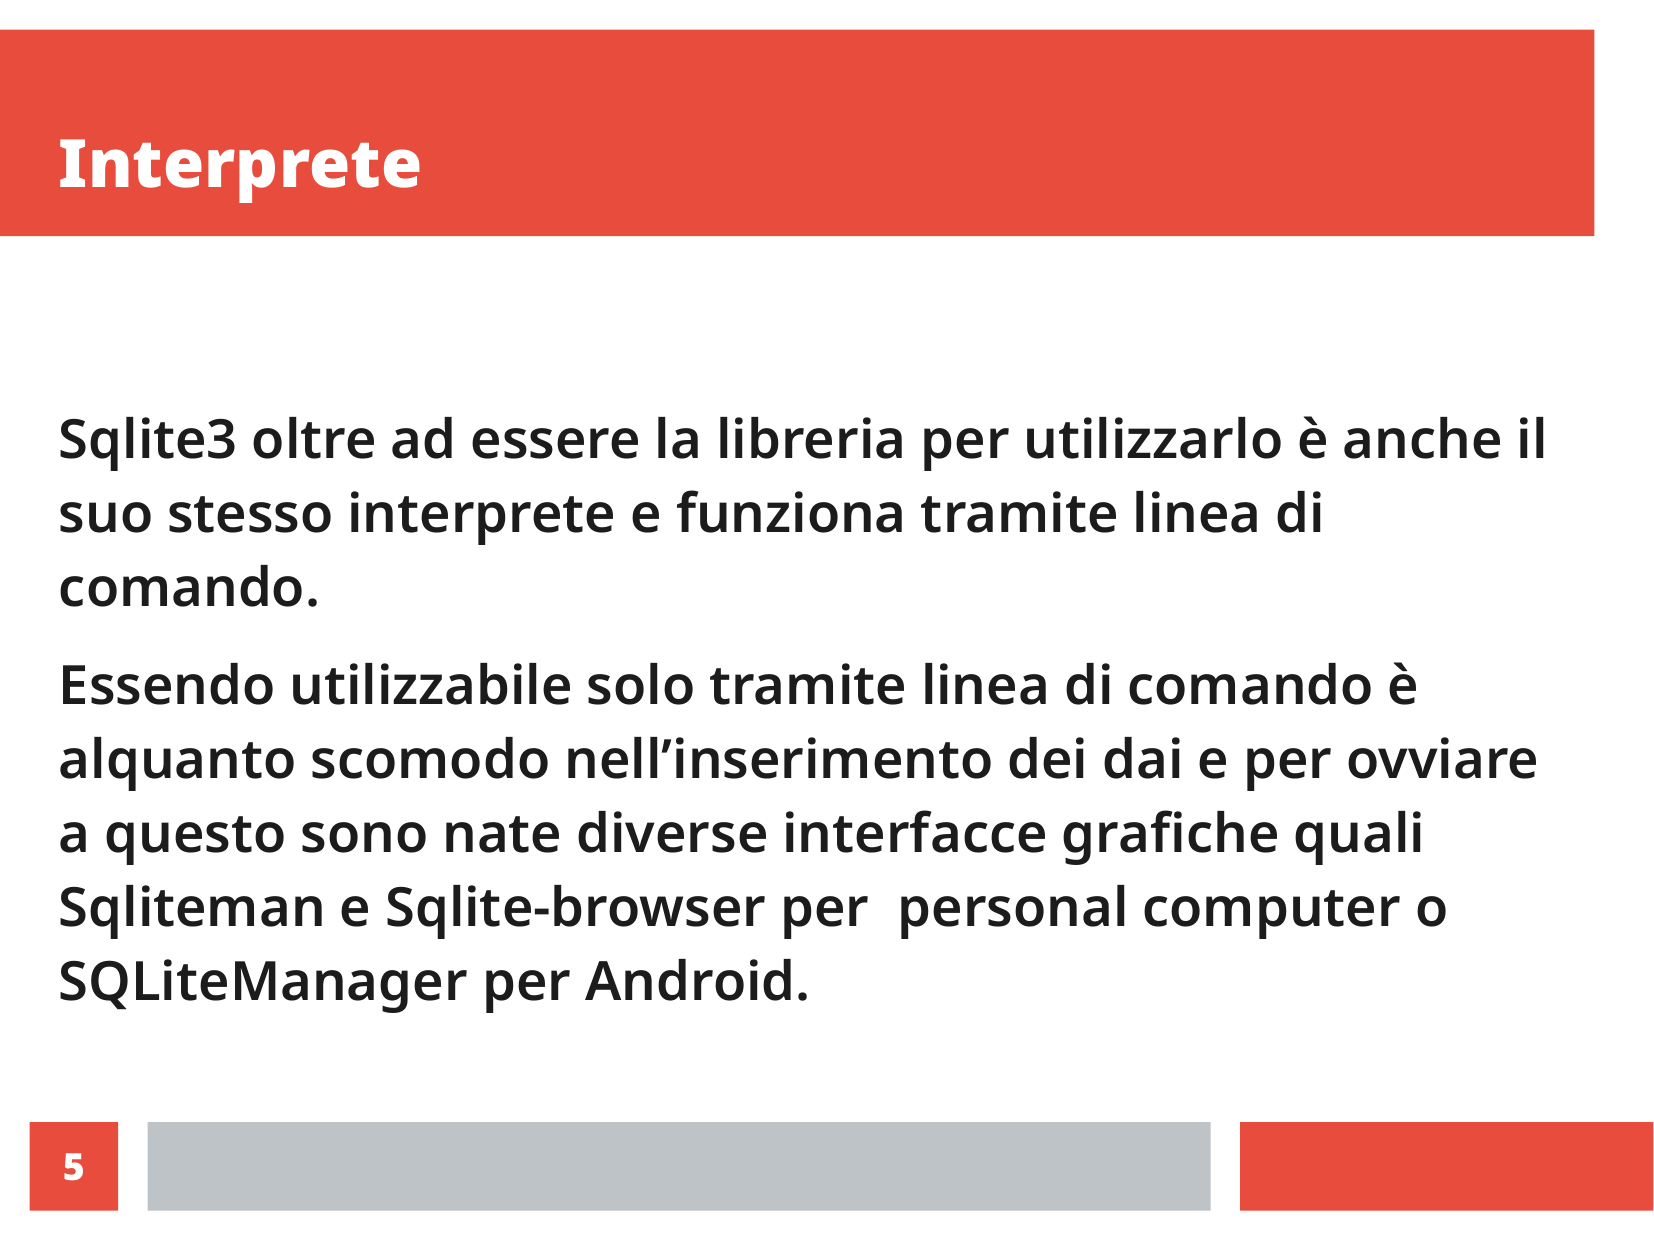

# Interprete
Sqlite3 oltre ad essere la libreria per utilizzarlo è anche il suo stesso interprete e funziona tramite linea di comando.
Essendo utilizzabile solo tramite linea di comando è alquanto scomodo nell’inserimento dei dai e per ovviare a questo sono nate diverse interfacce grafiche quali Sqliteman e Sqlite-browser per personal computer o SQLiteManager per Android.
5